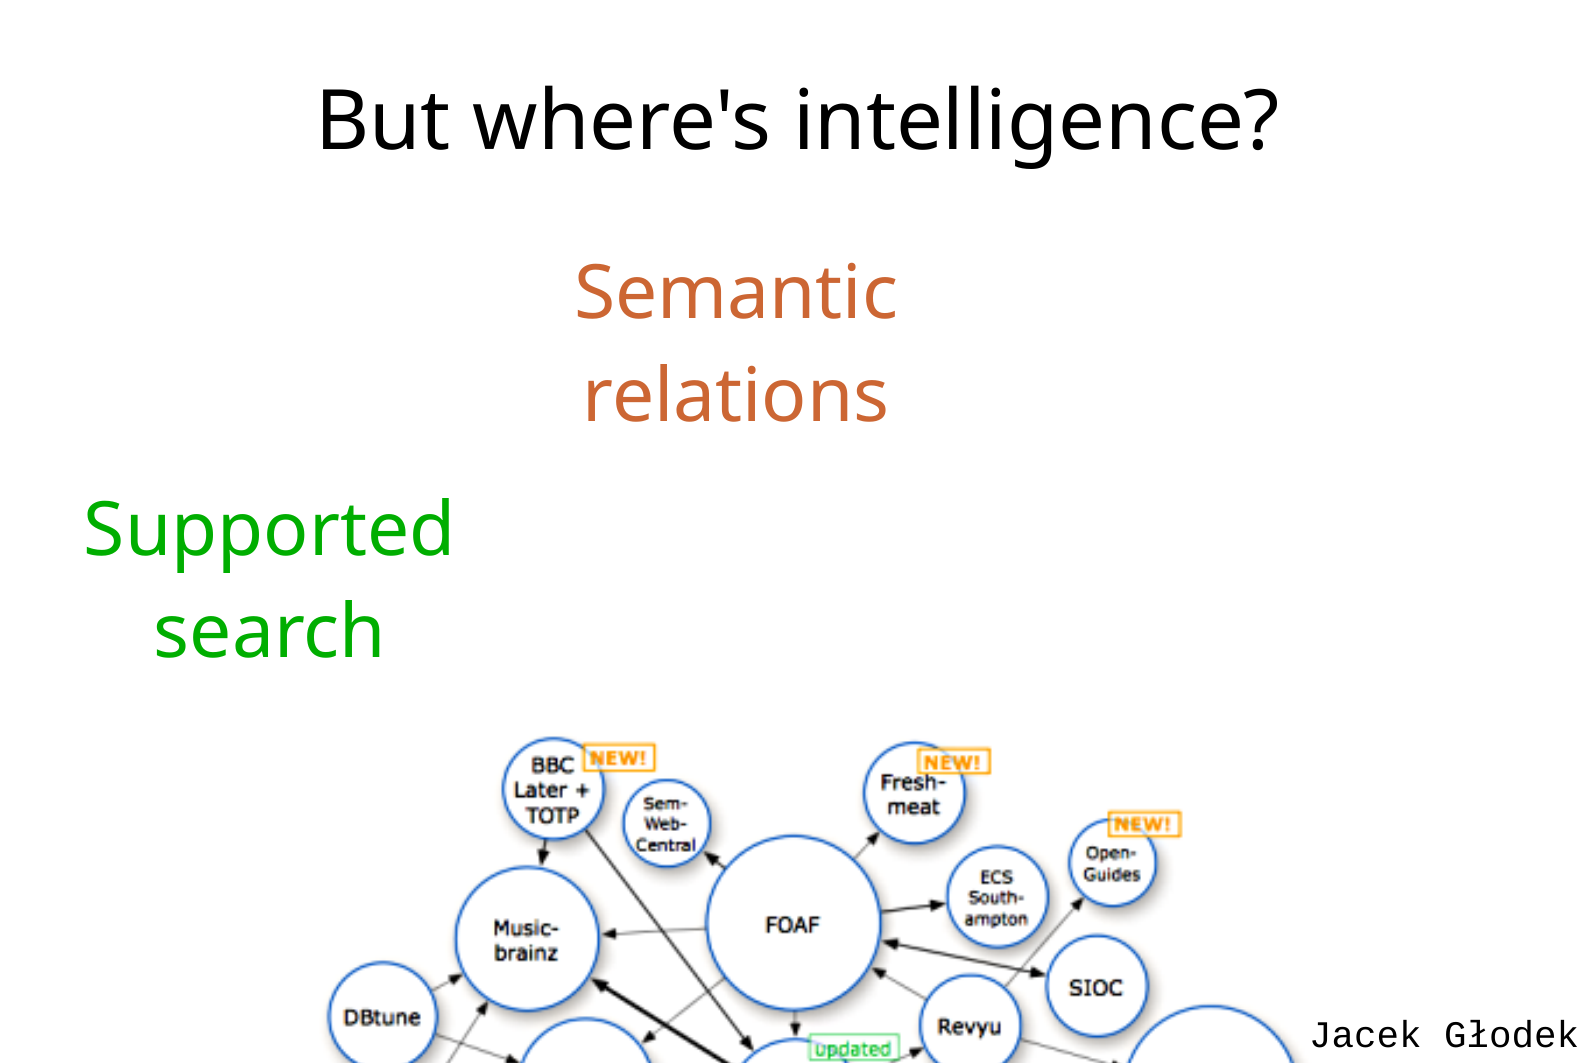

But where's intelligence?
Semantic relations
Supported search
Jacek Głodek